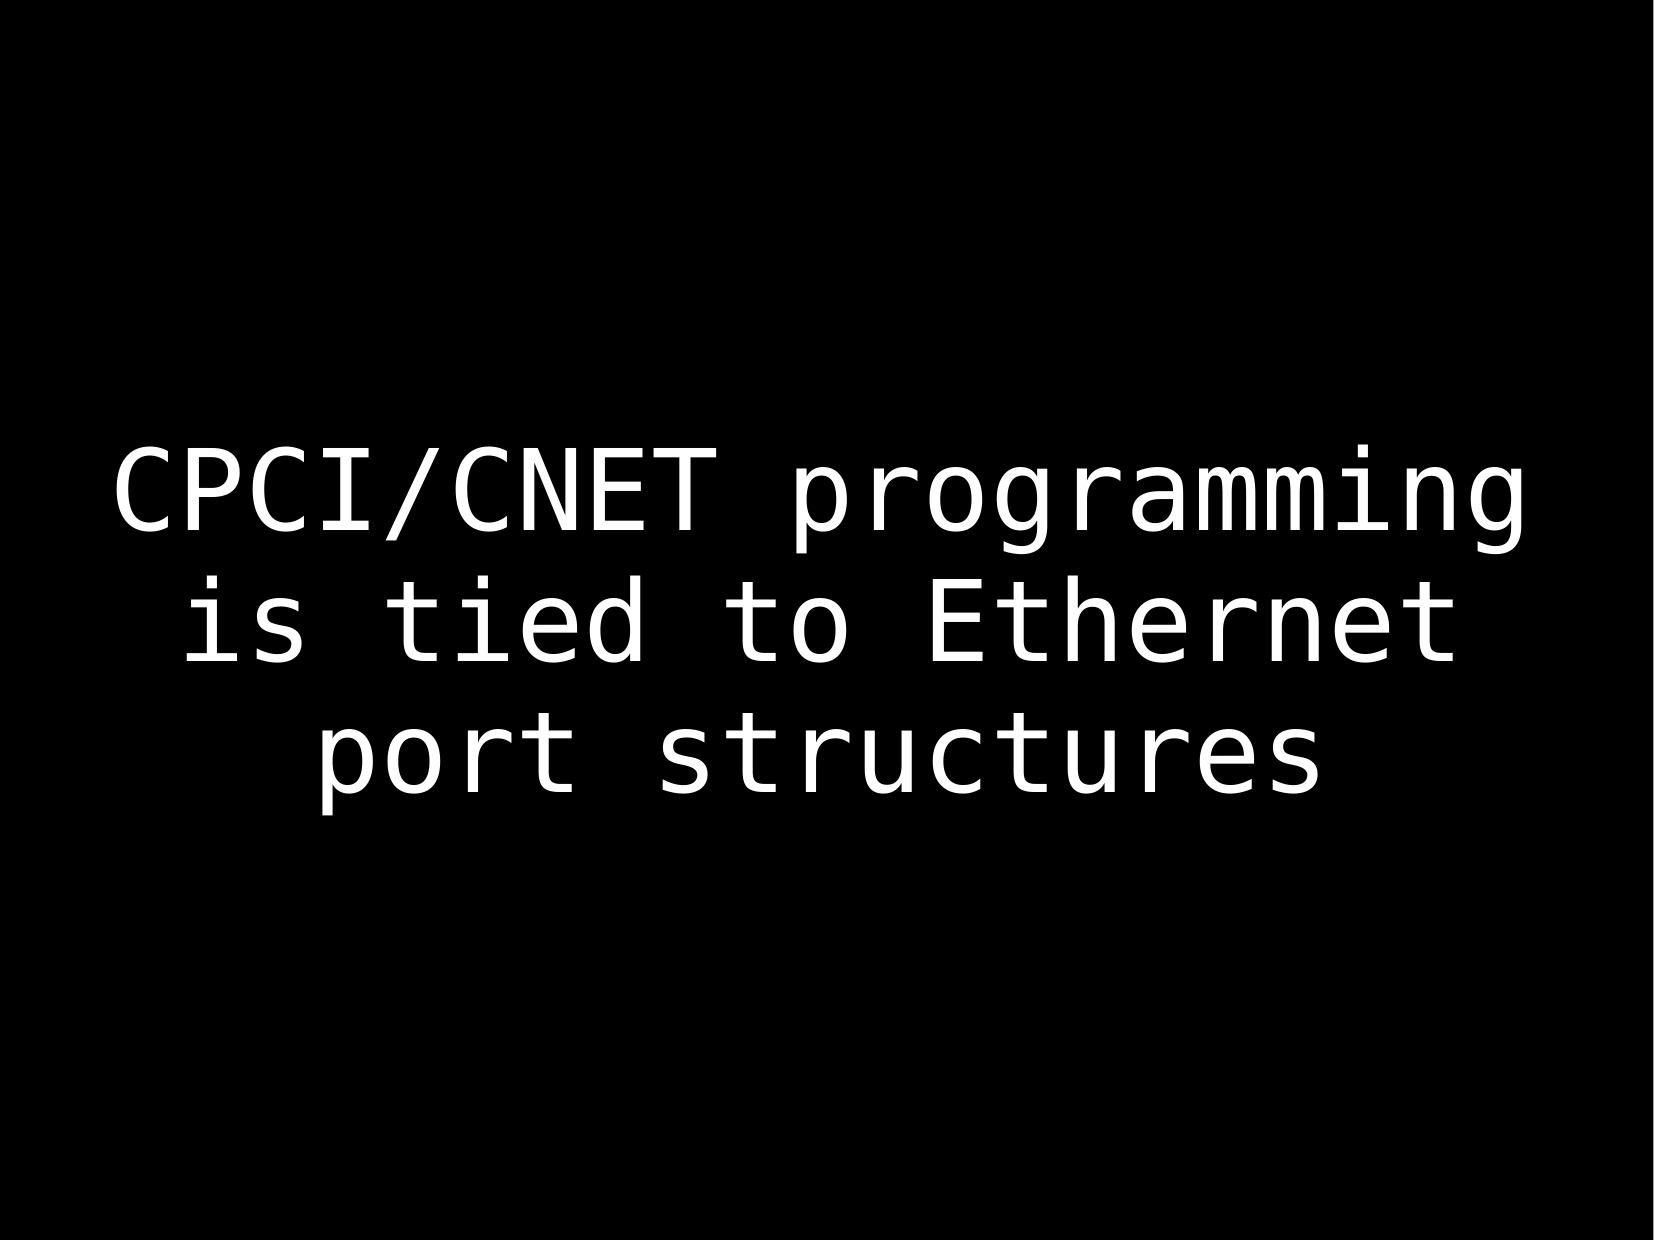

#
CPCI/CNET programming is tied to Ethernet port structures